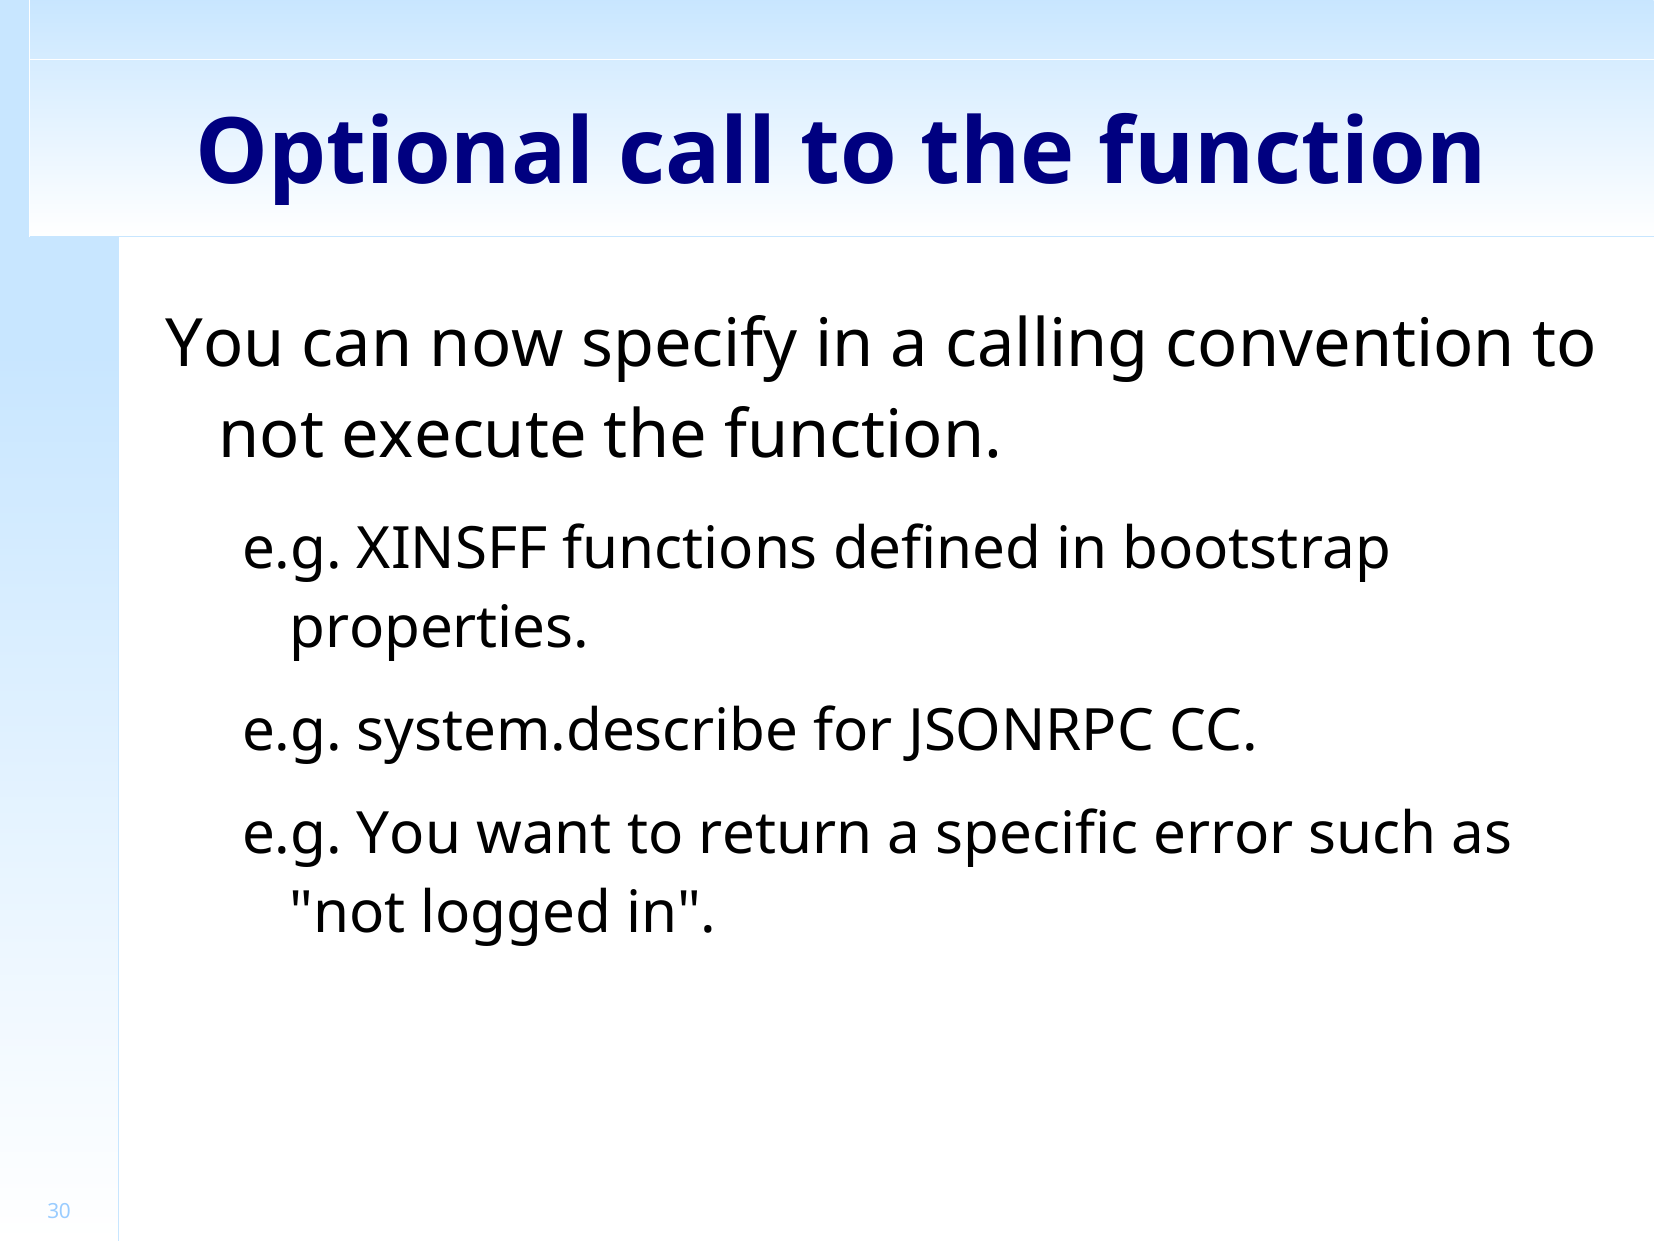

# Optional call to the function
You can now specify in a calling convention to not execute the function.
e.g. XINSFF functions defined in bootstrap properties.
e.g. system.describe for JSONRPC CC.
e.g. You want to return a specific error such as "not logged in".